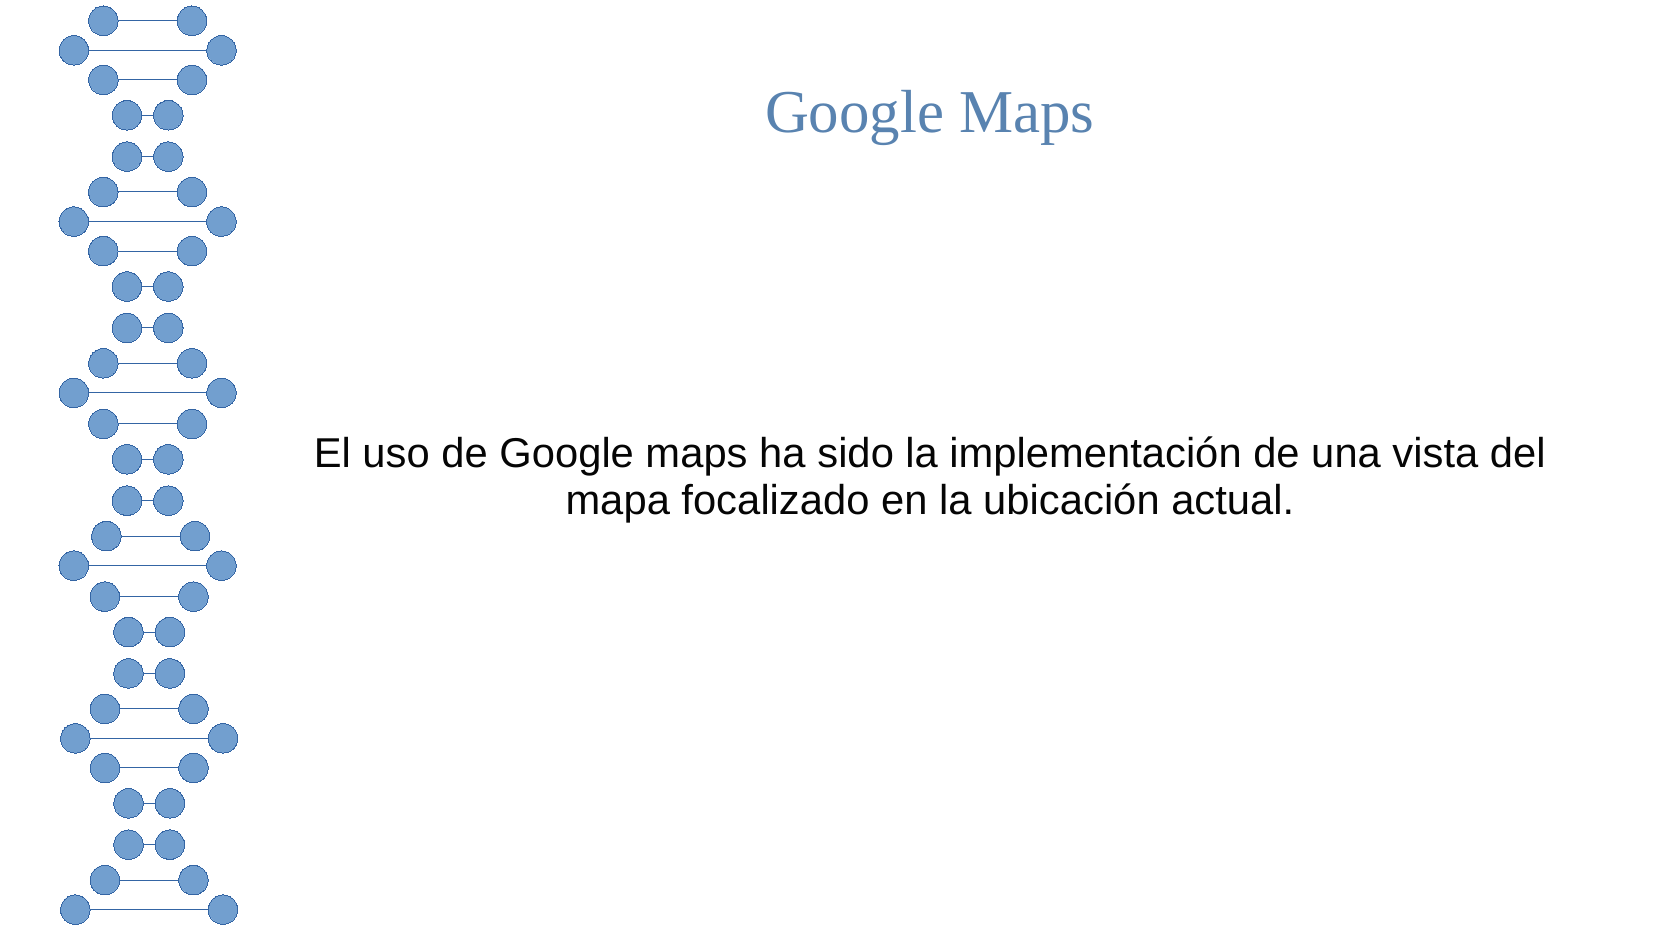

# Google Maps
El uso de Google maps ha sido la implementación de una vista del mapa focalizado en la ubicación actual.